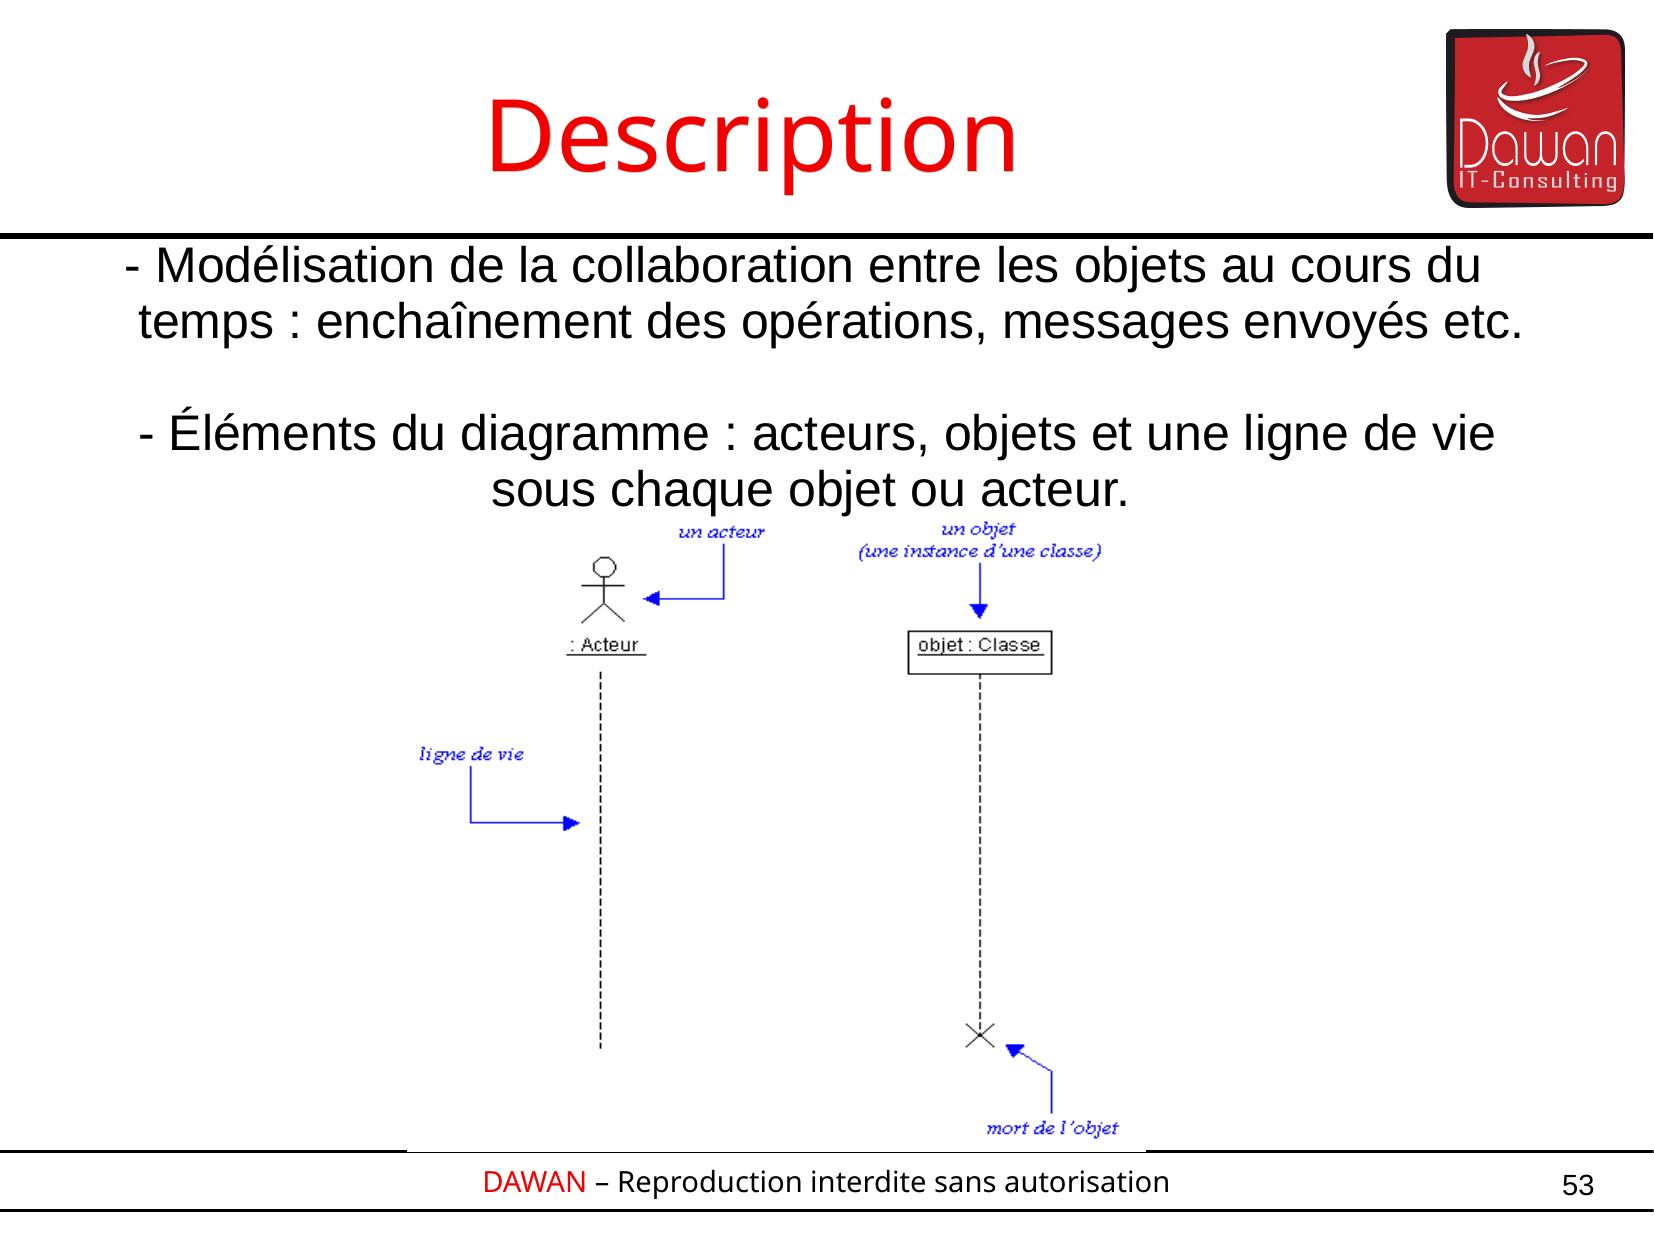

# Description
- Modélisation de la collaboration entre les objets au cours du
 temps : enchaînement des opérations, messages envoyés etc.
- Éléments du diagramme : acteurs, objets et une ligne de vie sous chaque objet ou acteur.
53